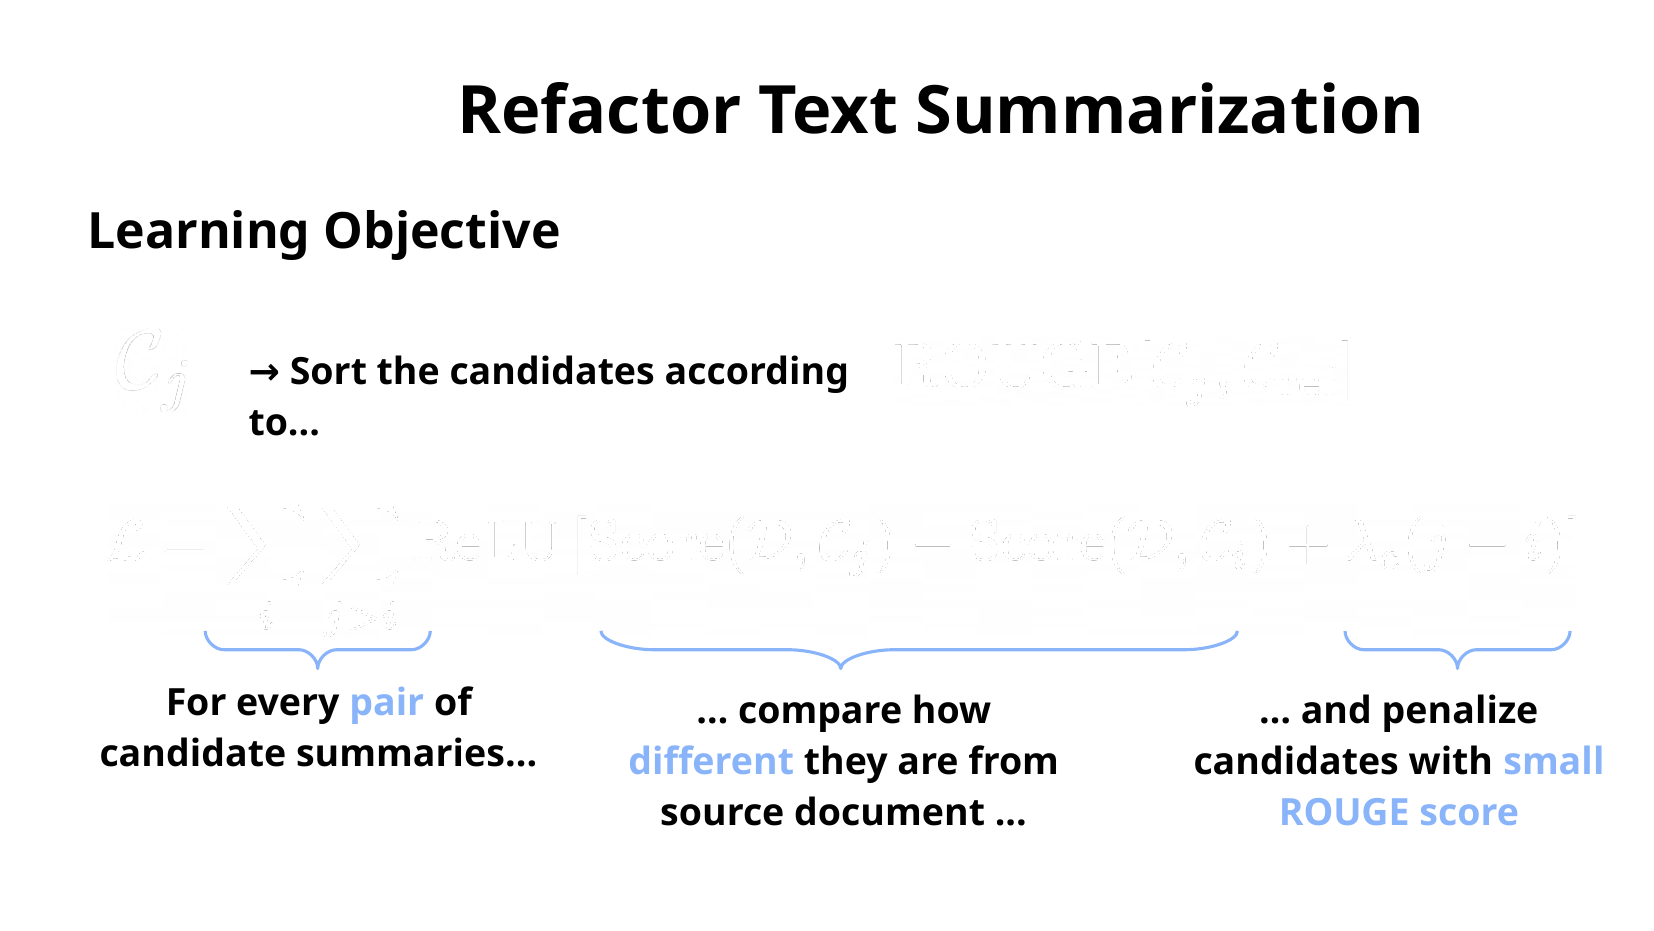

Refactor Text Summarization
Learning Objective
→ Sort the candidates according to...
For every pair of candidate summaries...
… compare how different they are from source document ...
… and penalize candidates with small ROUGE score